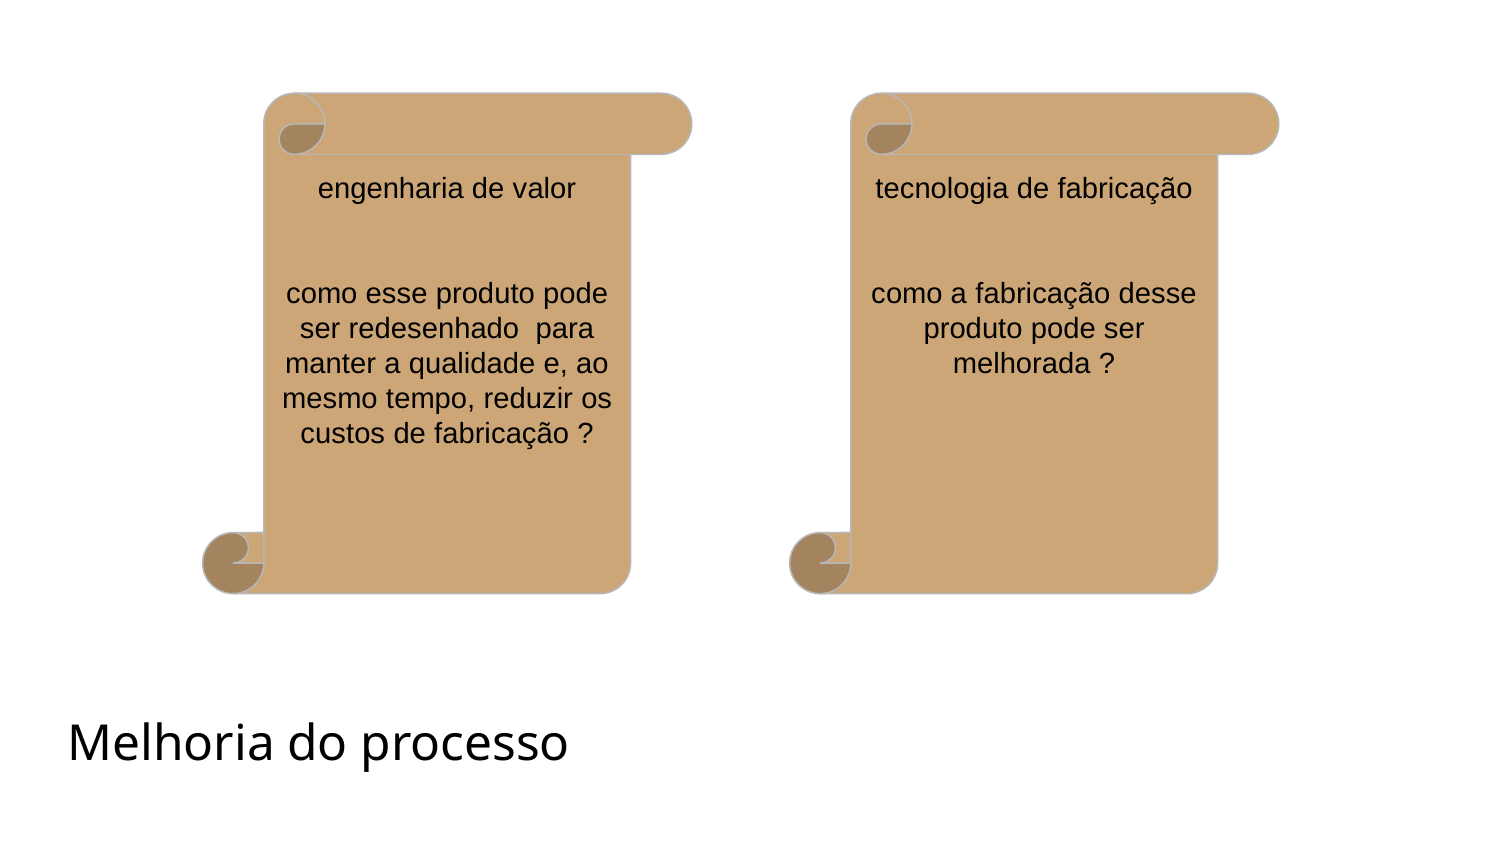

engenharia de valor
como esse produto pode ser redesenhado para manter a qualidade e, ao mesmo tempo, reduzir os custos de fabricação ?
tecnologia de fabricação
como a fabricação desse produto pode ser melhorada ?
# Melhoria do processo